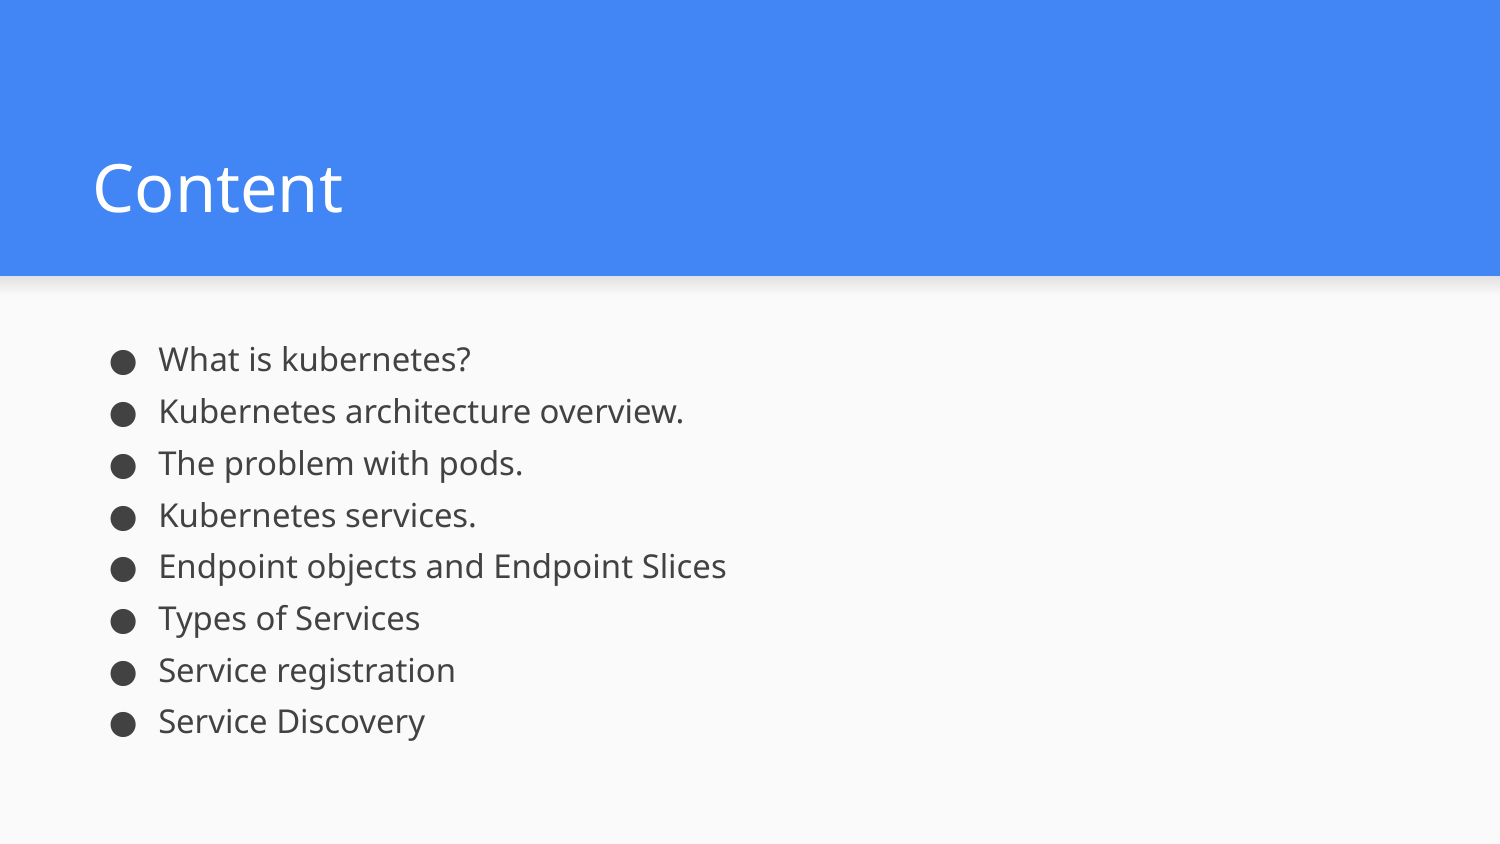

# Content
What is kubernetes?
Kubernetes architecture overview.
The problem with pods.
Kubernetes services.
Endpoint objects and Endpoint Slices
Types of Services
Service registration
Service Discovery